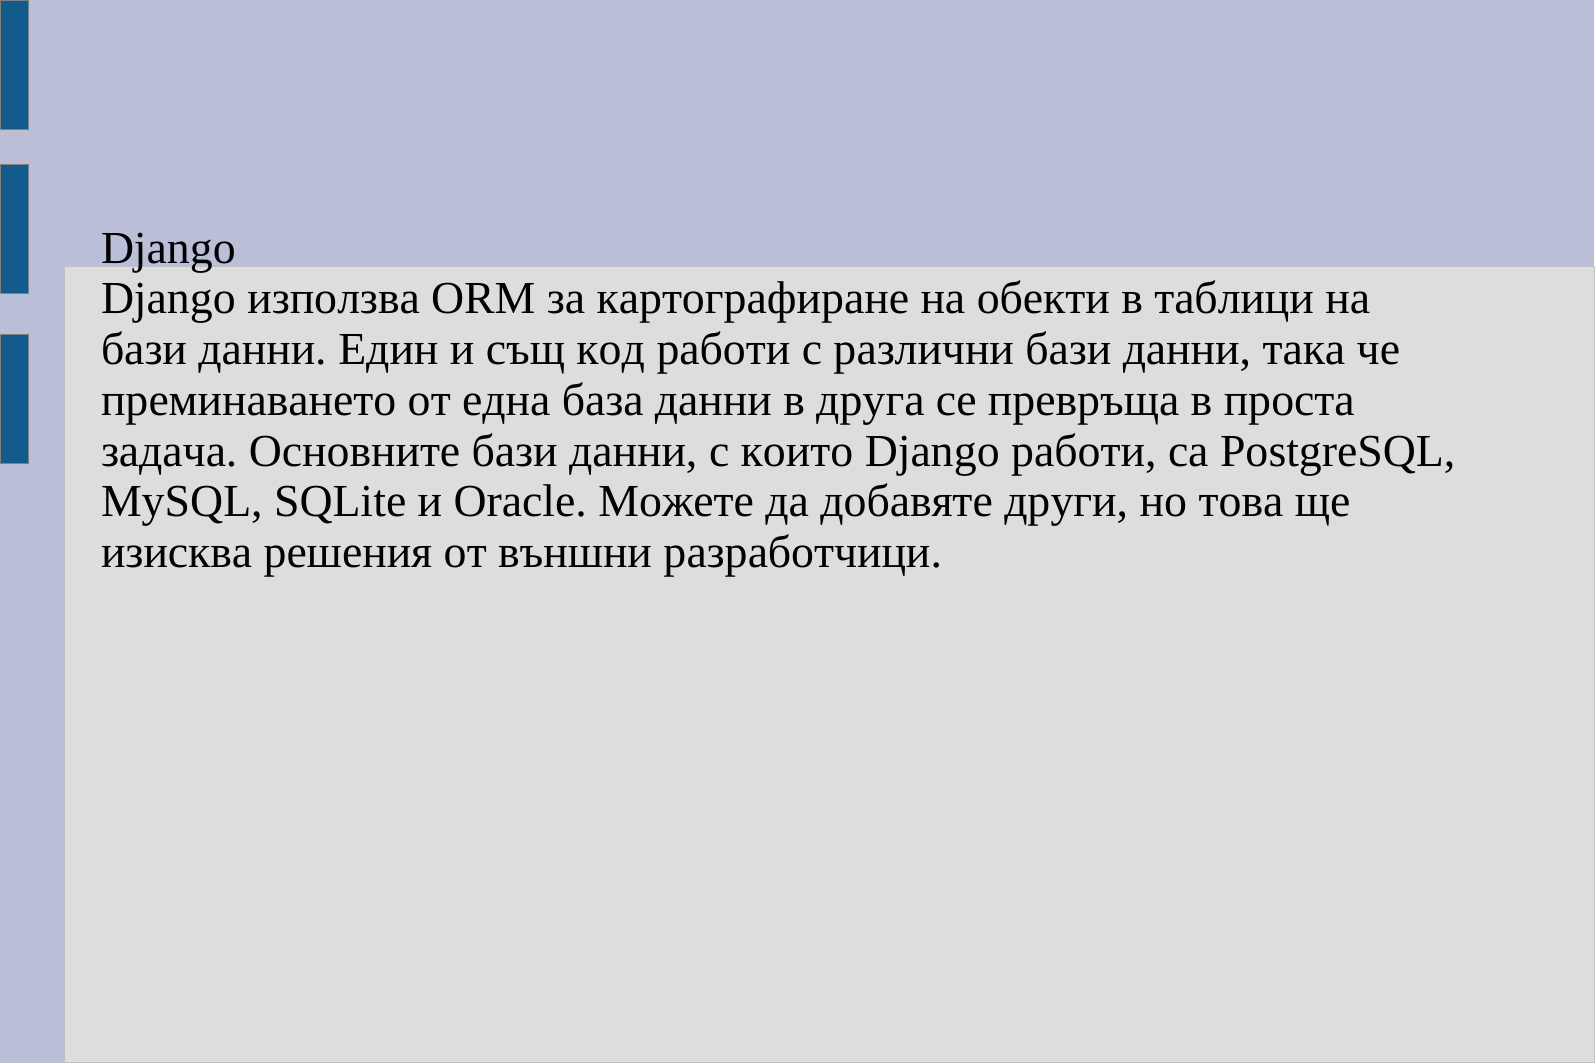

Django
Django използва ORM за картографиране на обекти в таблици на бази данни. Един и същ код работи с различни бази данни, така че преминаването от една база данни в друга се превръща в проста задача. Основните бази данни, с които Django работи, са PostgreSQL, MySQL, SQLite и Oracle. Можете да добавяте други, но това ще изисква решения от външни разработчици.